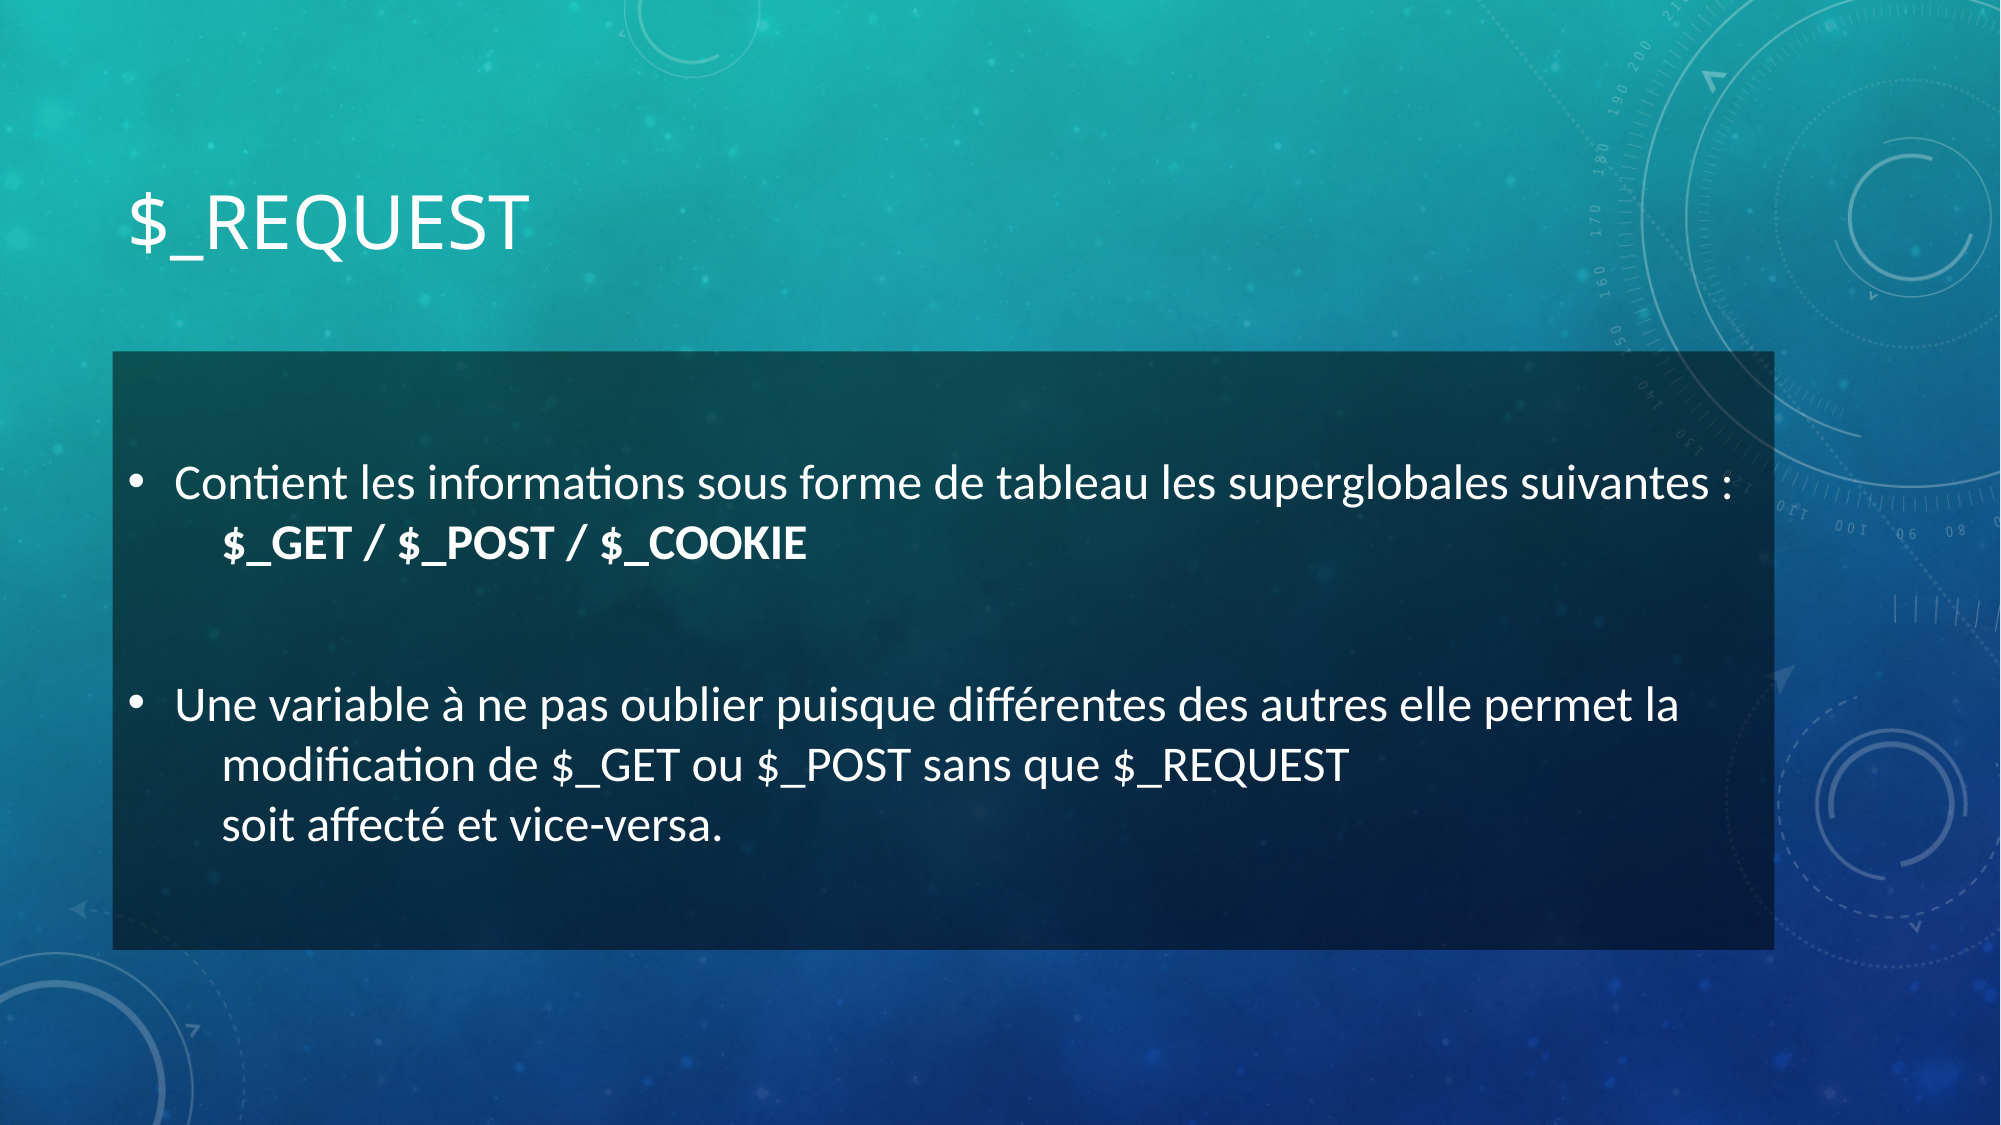

# $_REQUEST
Contient les informations sous forme de tableau les superglobales suivantes :
$_GET / $_POST / $_COOKIE
Une variable à ne pas oublier puisque différentes des autres elle permet la modification de $_GET ou $_POST sans que $_REQUEST
soit affecté et vice-versa.